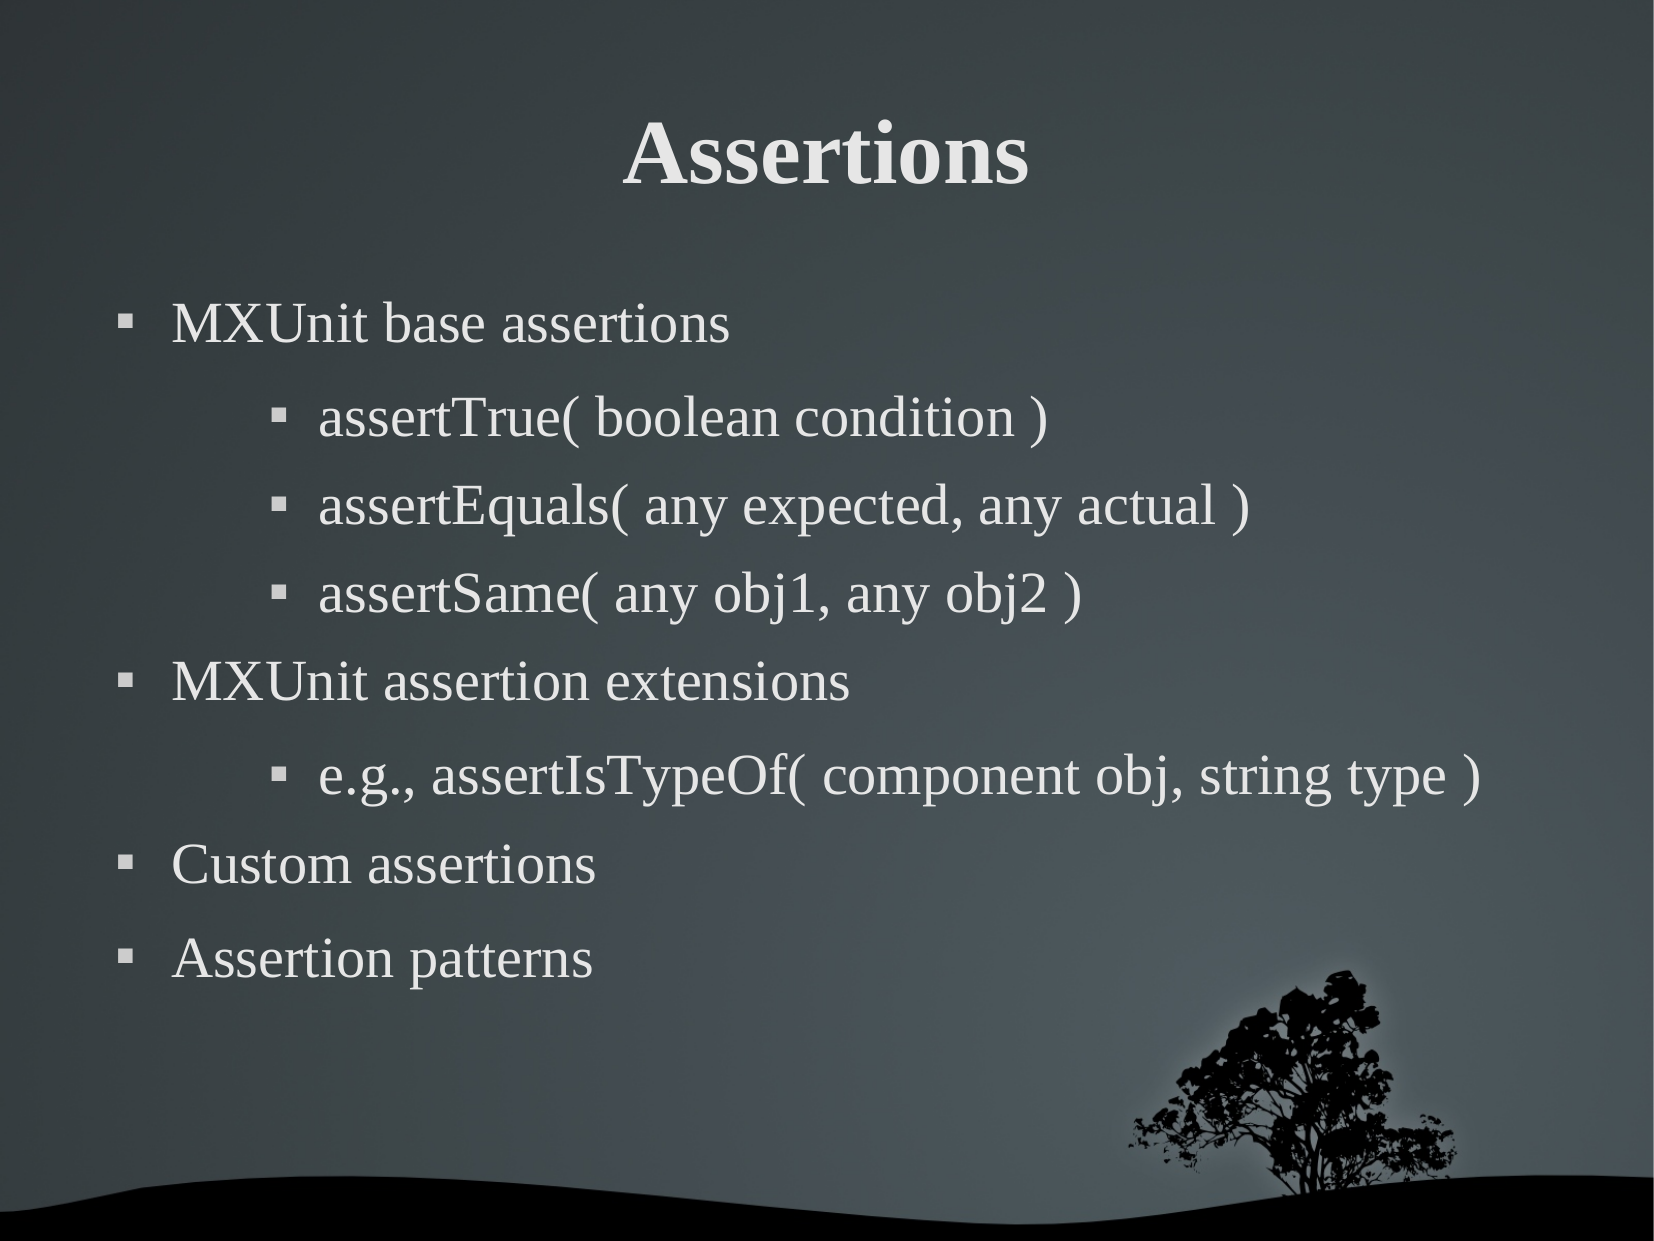

# Assertions
MXUnit base assertions
assertTrue( boolean condition )
assertEquals( any expected, any actual )
assertSame( any obj1, any obj2 )
MXUnit assertion extensions
e.g., assertIsTypeOf( component obj, string type )
Custom assertions
Assertion patterns